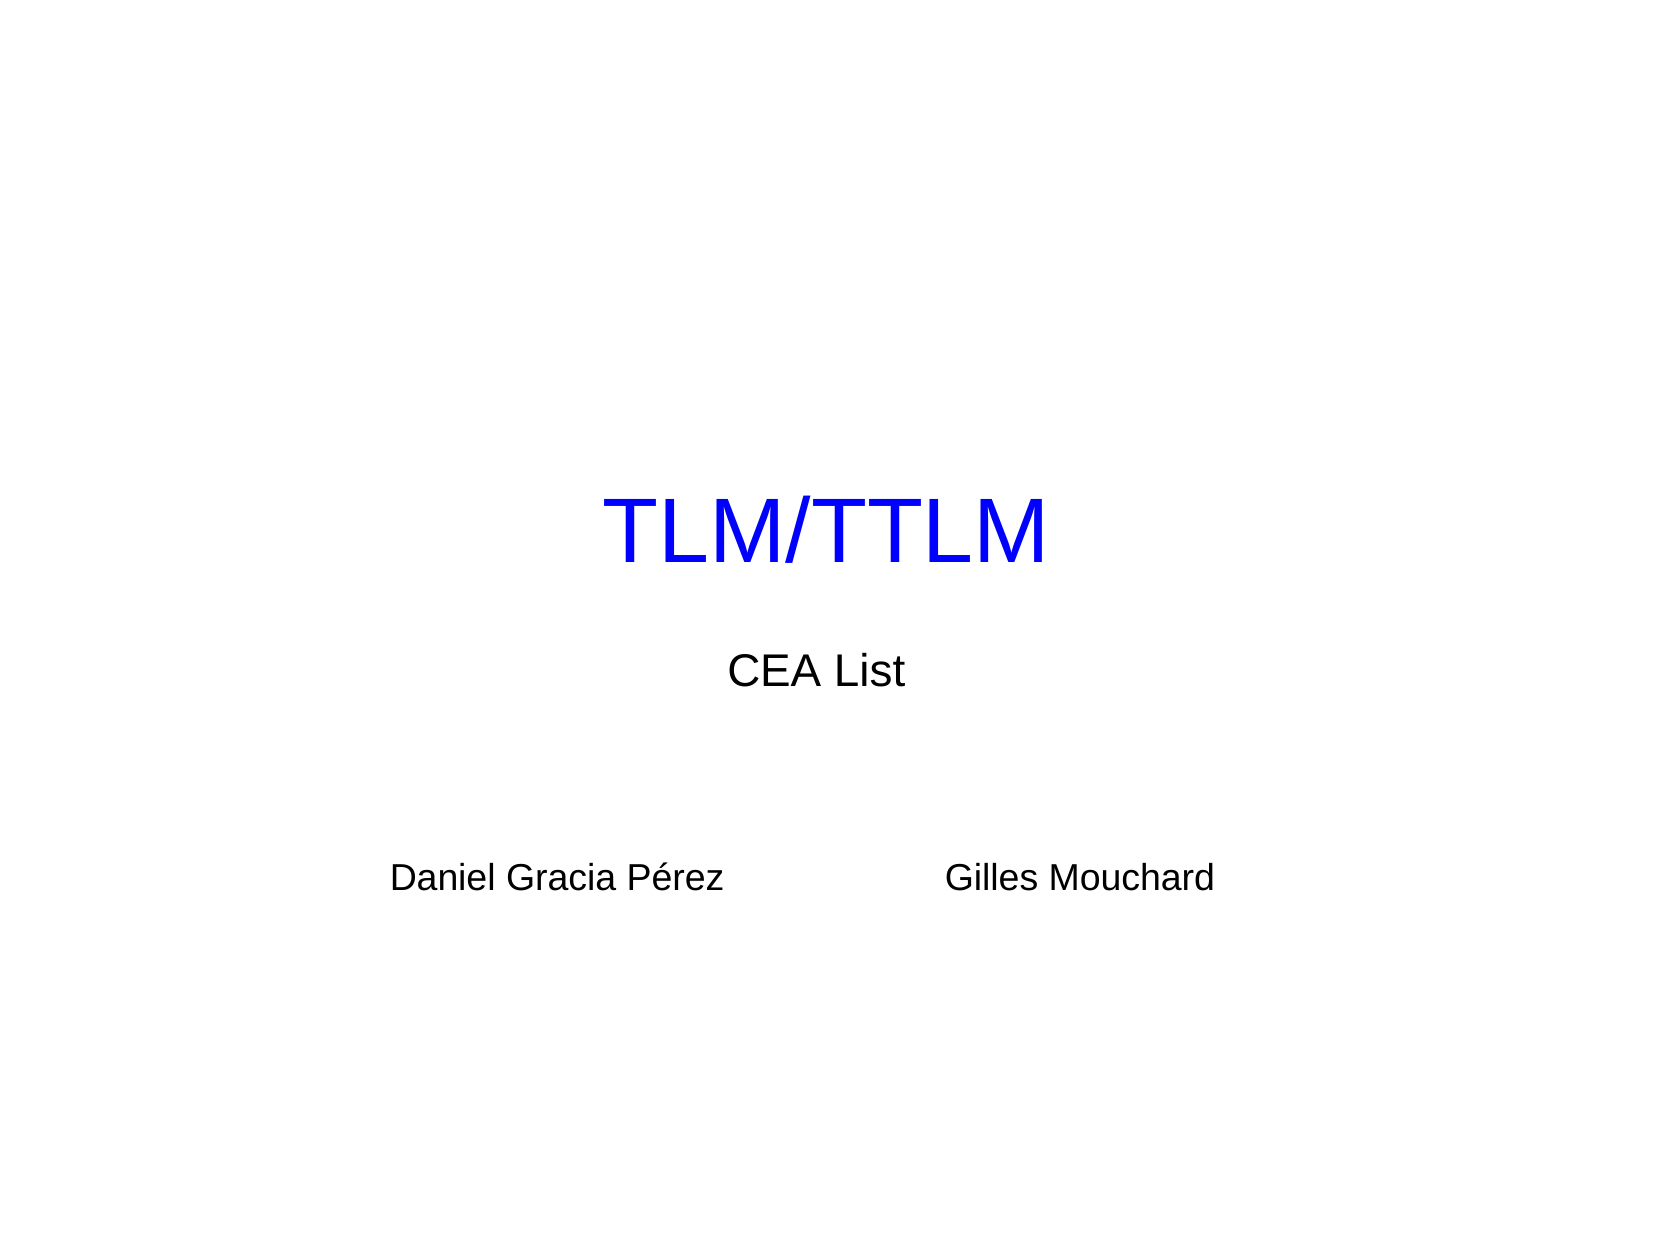

# TLM/TTLM
CEA List
Daniel Gracia Pérez
Gilles Mouchard